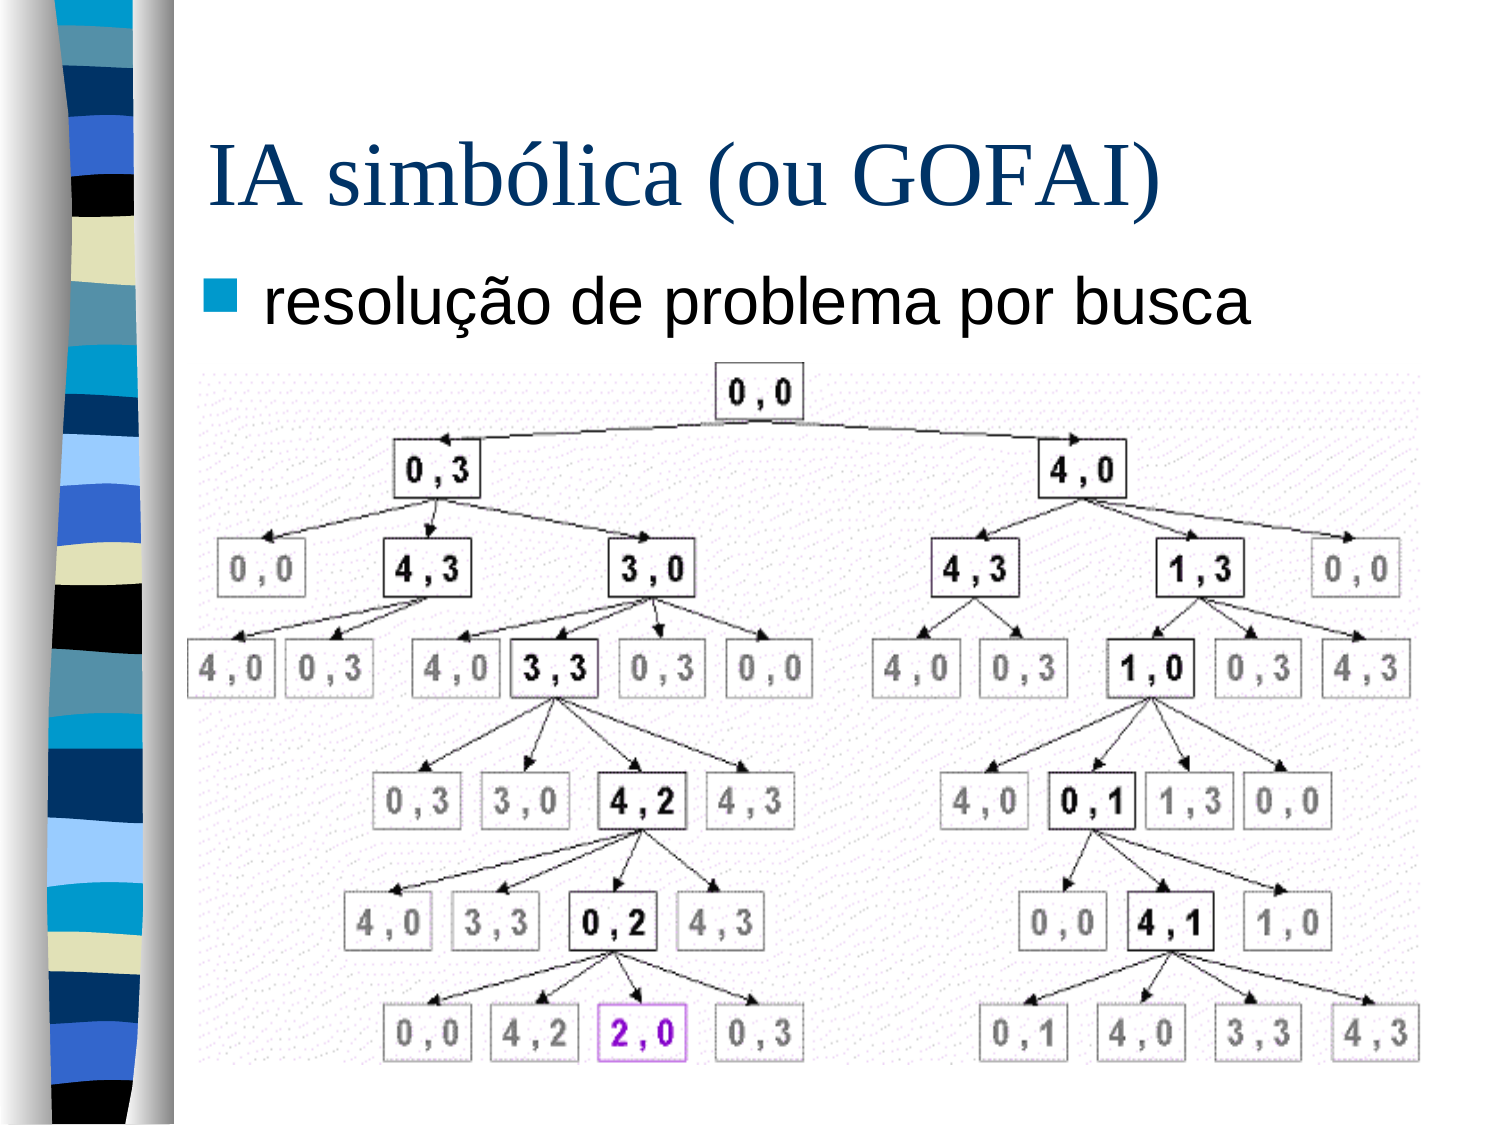

# IA simbólica (ou GOFAI)
resolução de problema por busca